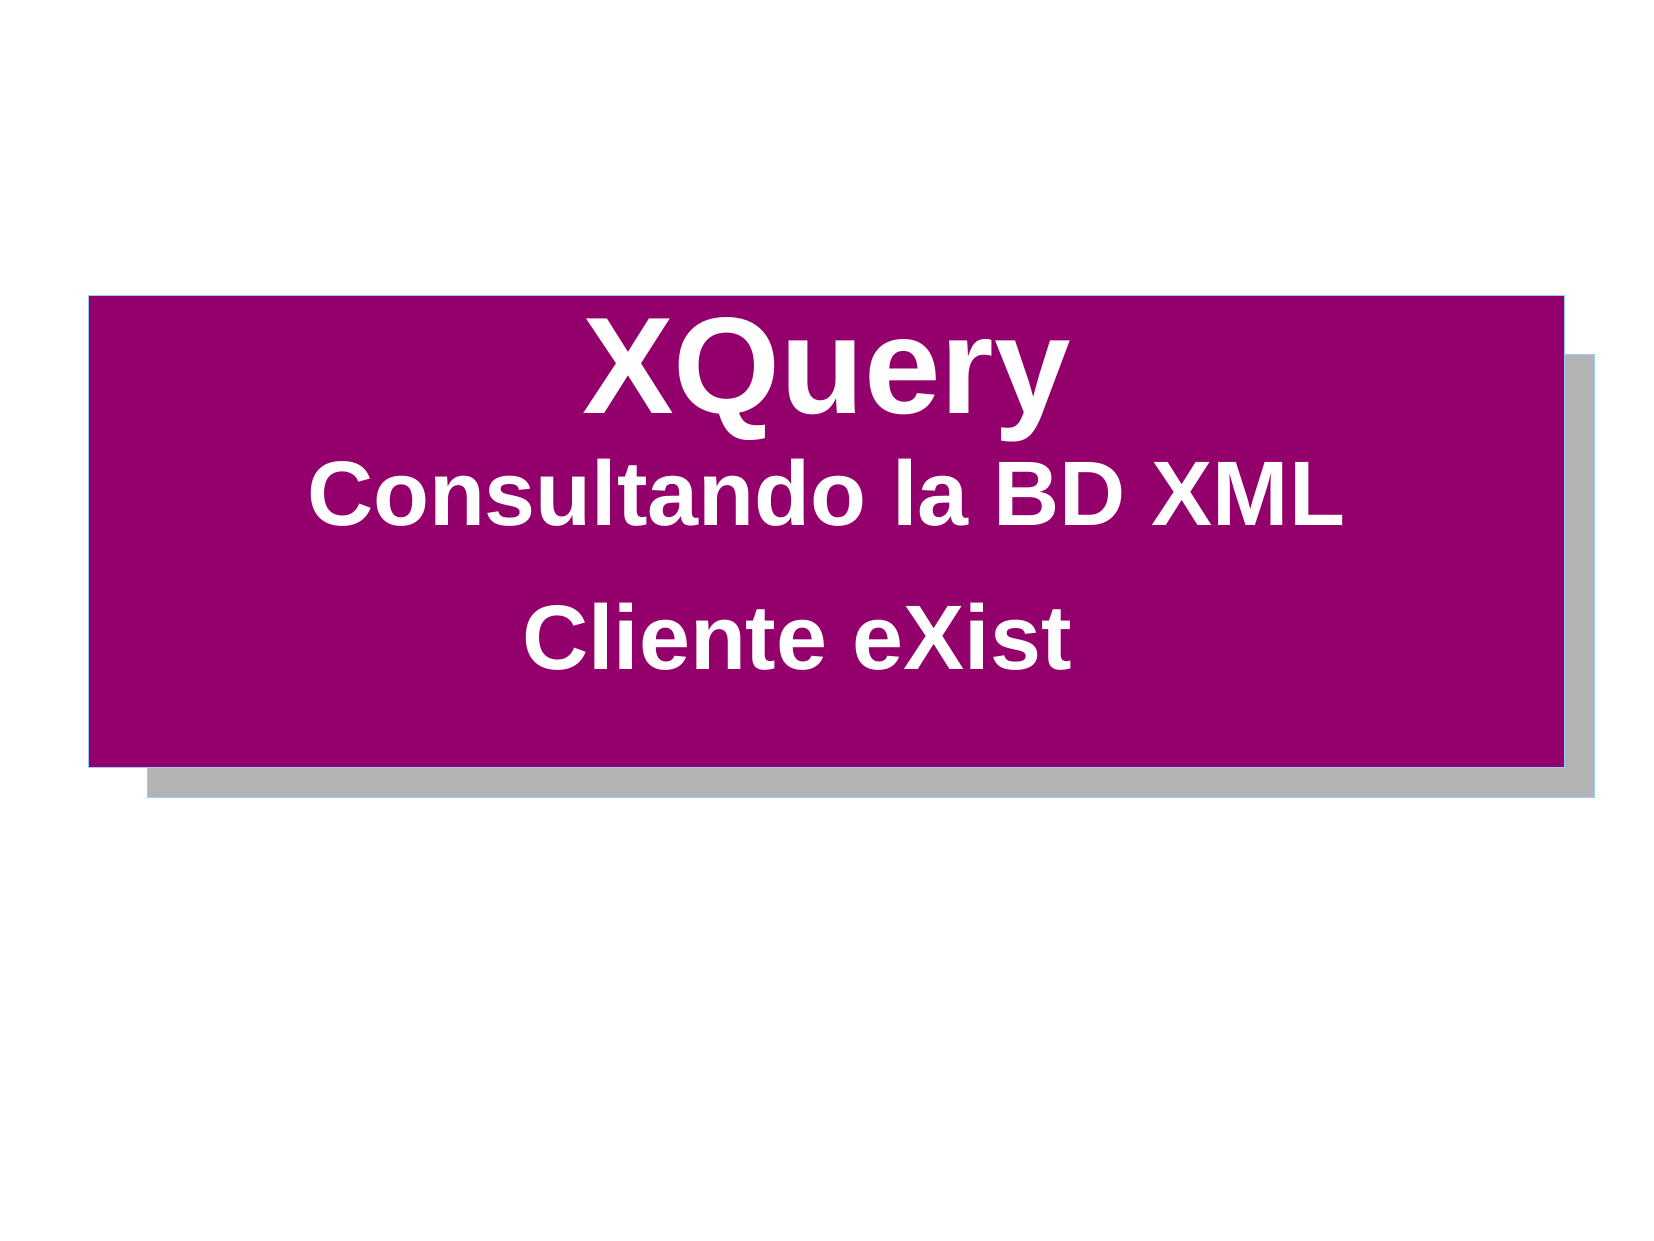

XQuery
Consultando la BD XML
Cliente eXist